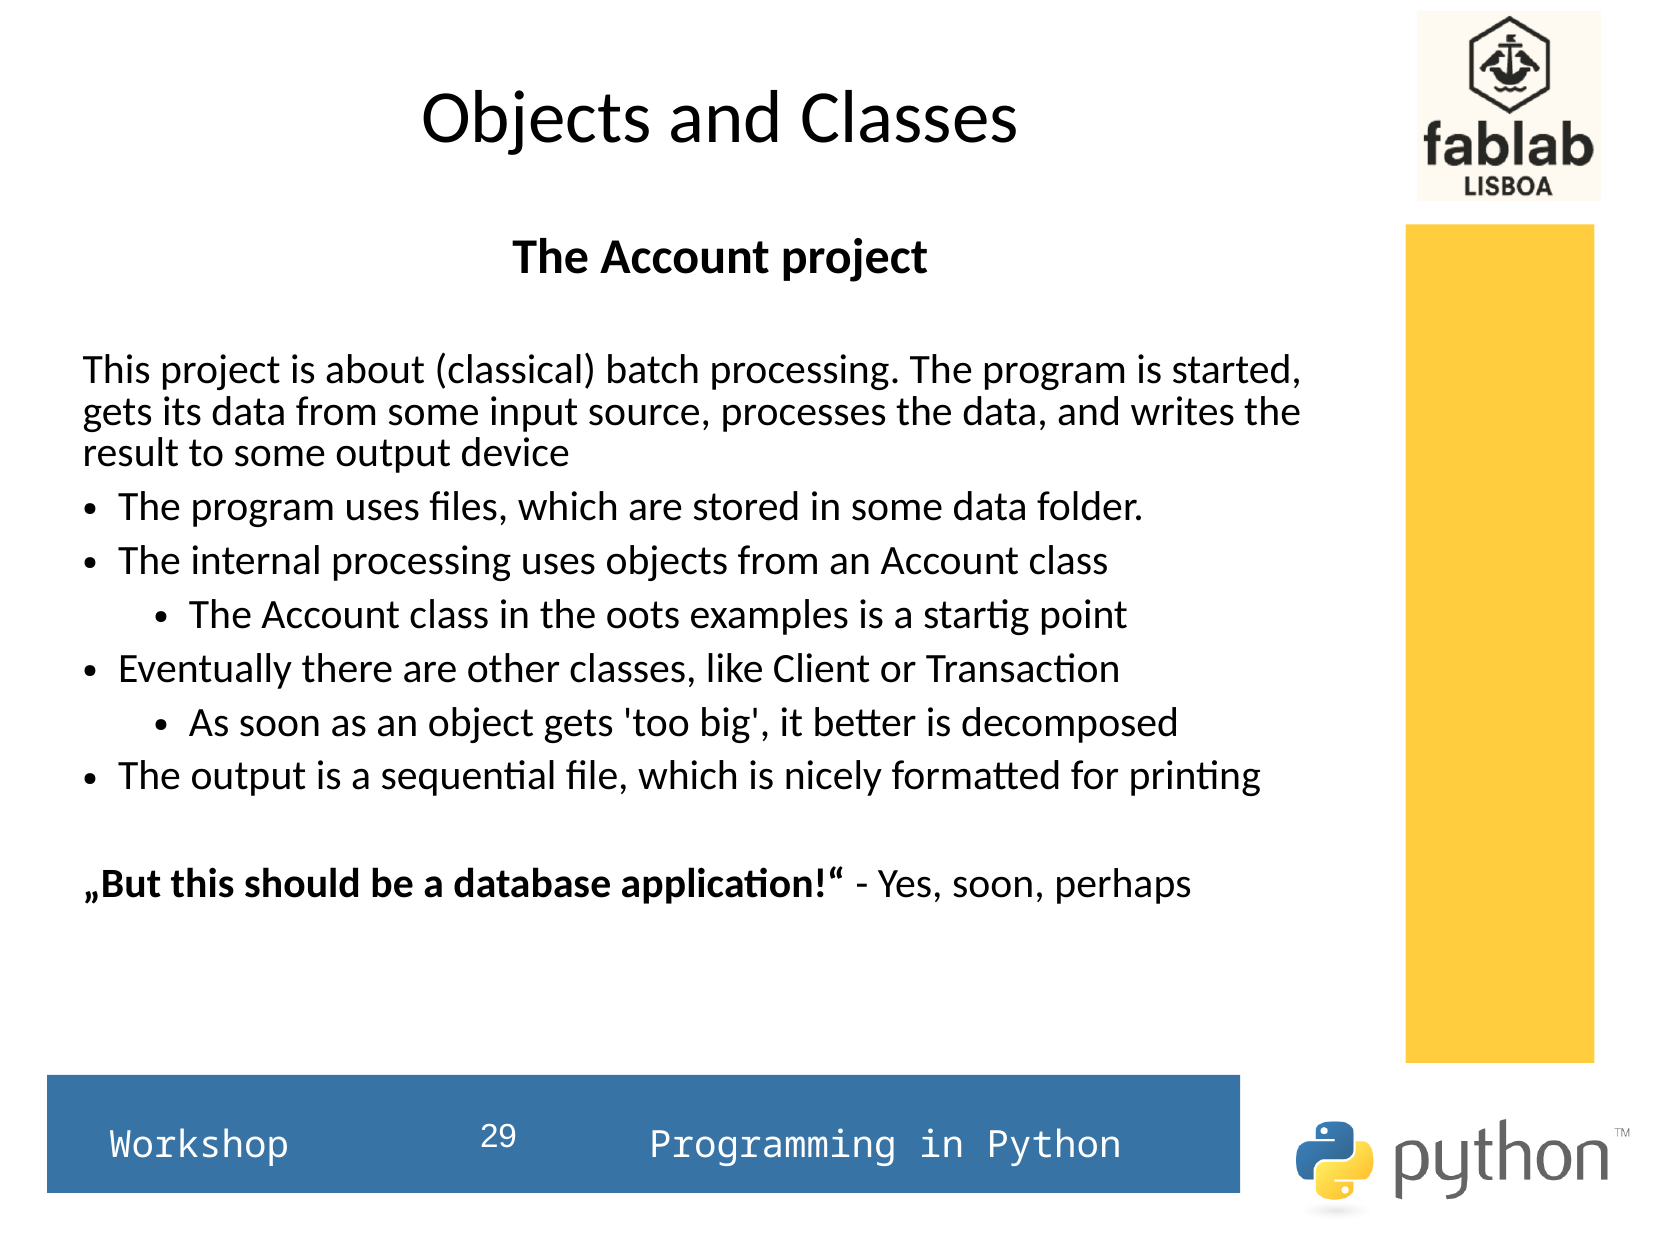

# Objects and Classes
The Account project
This project is about (classical) batch processing. The program is started, gets its data from some input source, processes the data, and writes the result to some output device
The program uses files, which are stored in some data folder.
The internal processing uses objects from an Account class
The Account class in the oots examples is a startig point
Eventually there are other classes, like Client or Transaction
As soon as an object gets 'too big', it better is decomposed
The output is a sequential file, which is nicely formatted for printing
„But this should be a database application!“ - Yes, soon, perhaps
Workshop Programming in Python